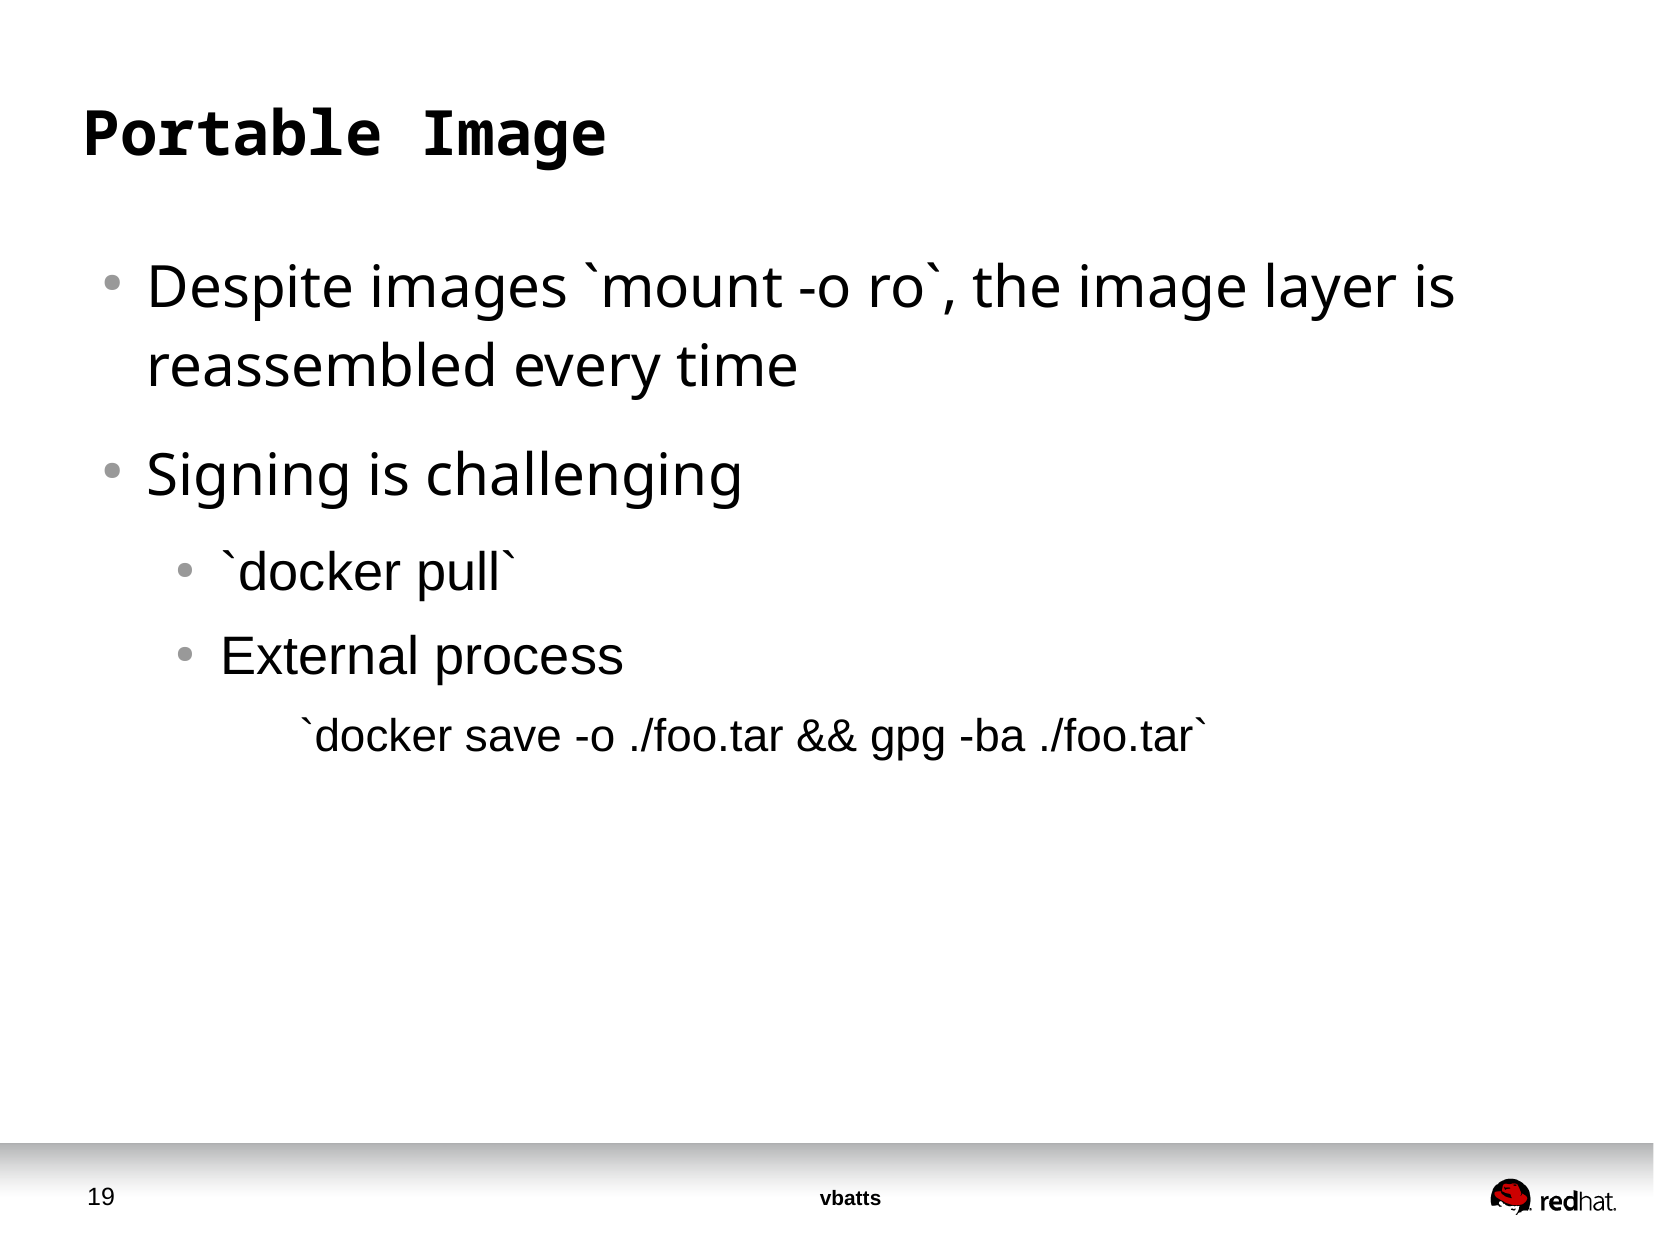

# Portable Image
Despite images `mount -o ro`, the image layer is reassembled every time
Signing is challenging
`docker pull`
External process
`docker save -o ./foo.tar && gpg -ba ./foo.tar`